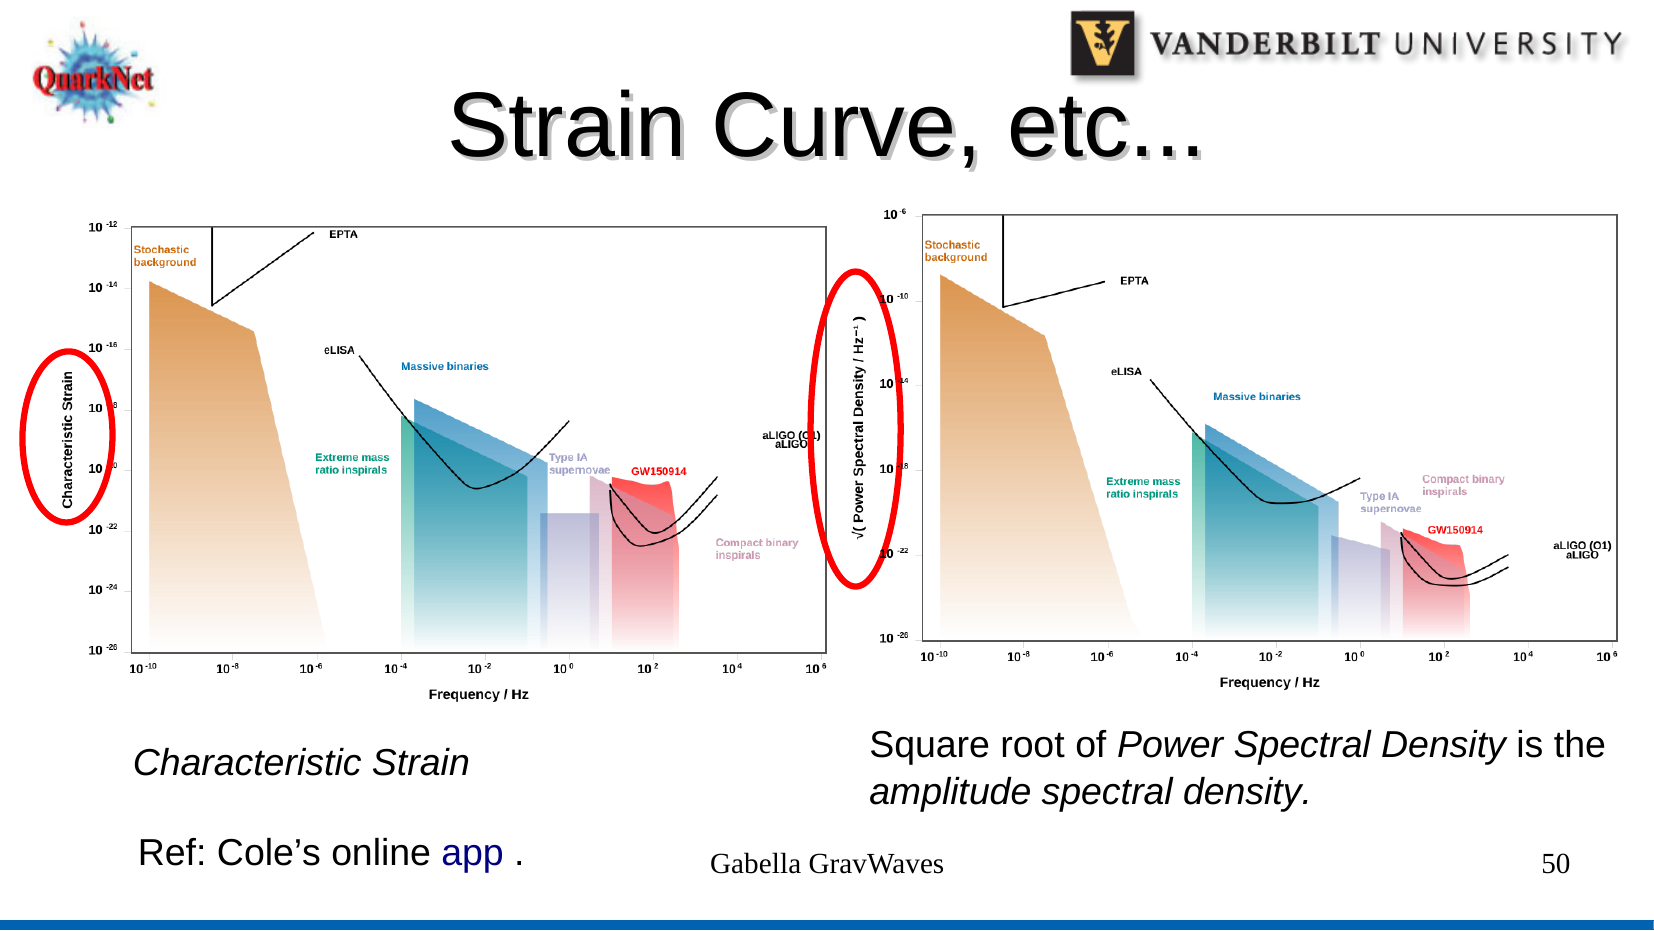

# Strain Curve, etc...
Square root of Power Spectral Density is the amplitude spectral density.
Characteristic Strain
Ref: Cole’s online app .
Gabella GravWaves
50